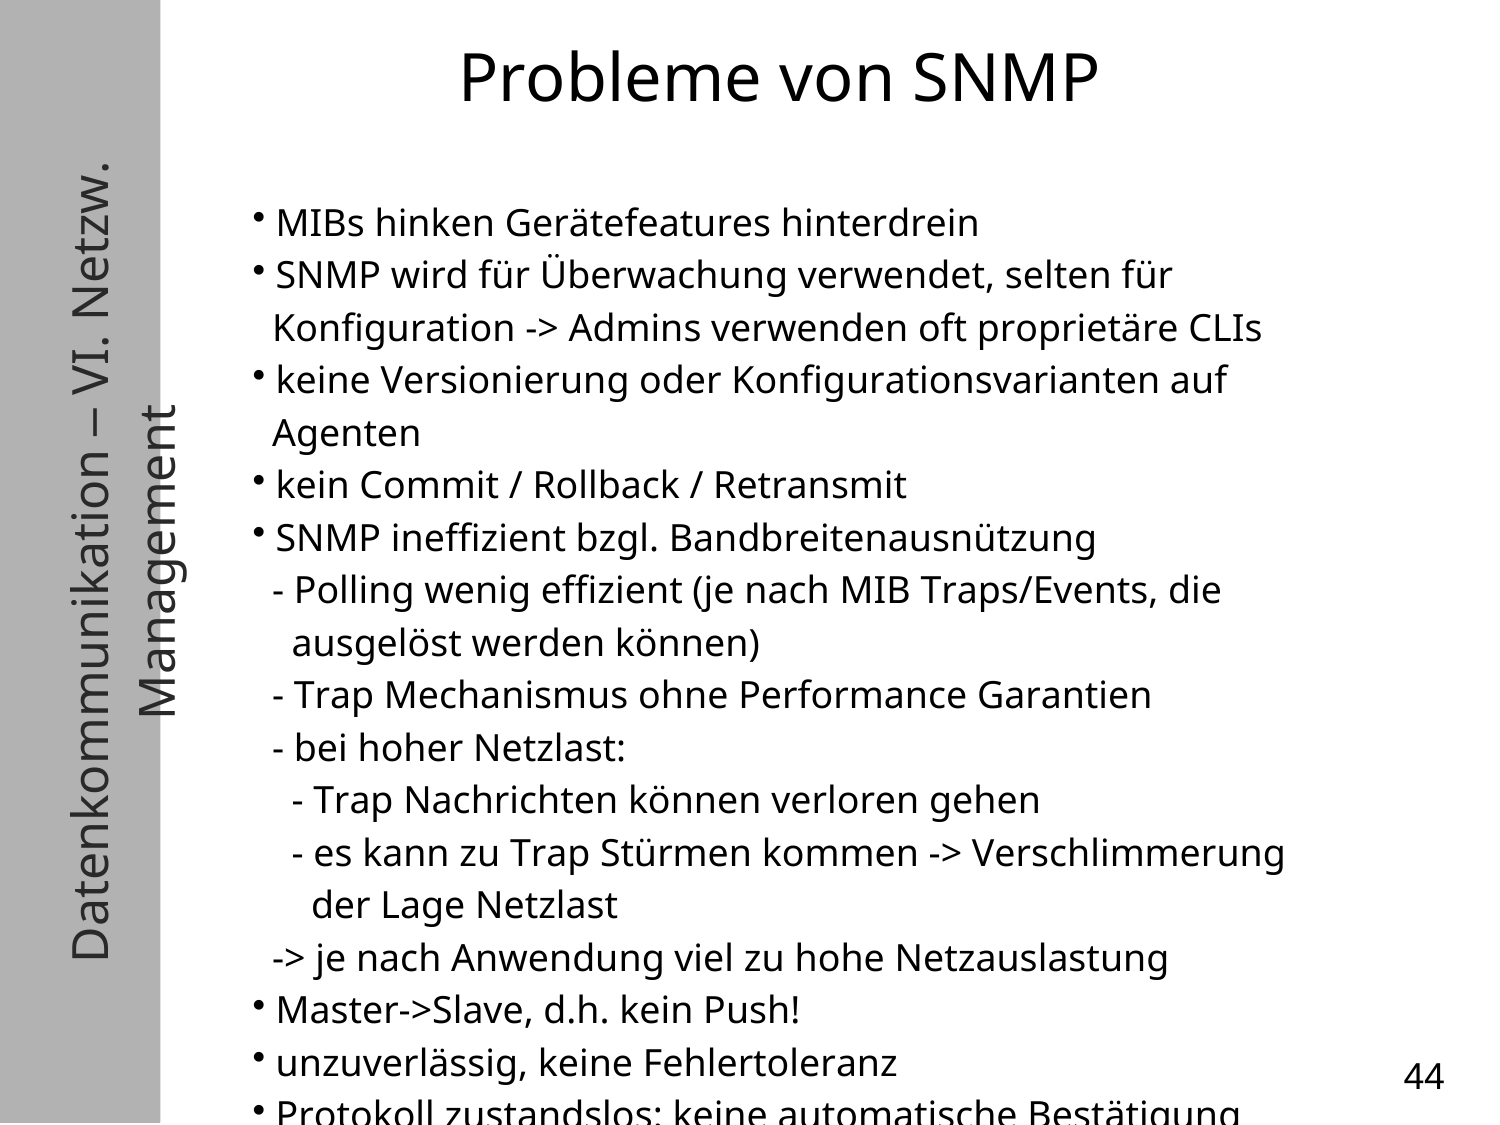

Probleme von SNMP
 MIBs hinken Gerätefeatures hinterdrein
 SNMP wird für Überwachung verwendet, selten für
 Konfiguration -> Admins verwenden oft proprietäre CLIs
 keine Versionierung oder Konfigurationsvarianten auf
 Agenten
 kein Commit / Rollback / Retransmit
 SNMP ineffizient bzgl. Bandbreitenausnützung
 - Polling wenig effizient (je nach MIB Traps/Events, die
 ausgelöst werden können)
 - Trap Mechanismus ohne Performance Garantien
 - bei hoher Netzlast:
 - Trap Nachrichten können verloren gehen
 - es kann zu Trap Stürmen kommen -> Verschlimmerung
 der Lage Netzlast
 -> je nach Anwendung viel zu hohe Netzauslastung
 Master->Slave, d.h. kein Push!
 unzuverlässig, keine Fehlertoleranz
 Protokoll zustandslos: keine automatische Bestätigung
 mehrere Management Stationen können gleichzeitig
 Zustand eines Agenten ändern
Datenkommunikation – VI. Netzw. Management